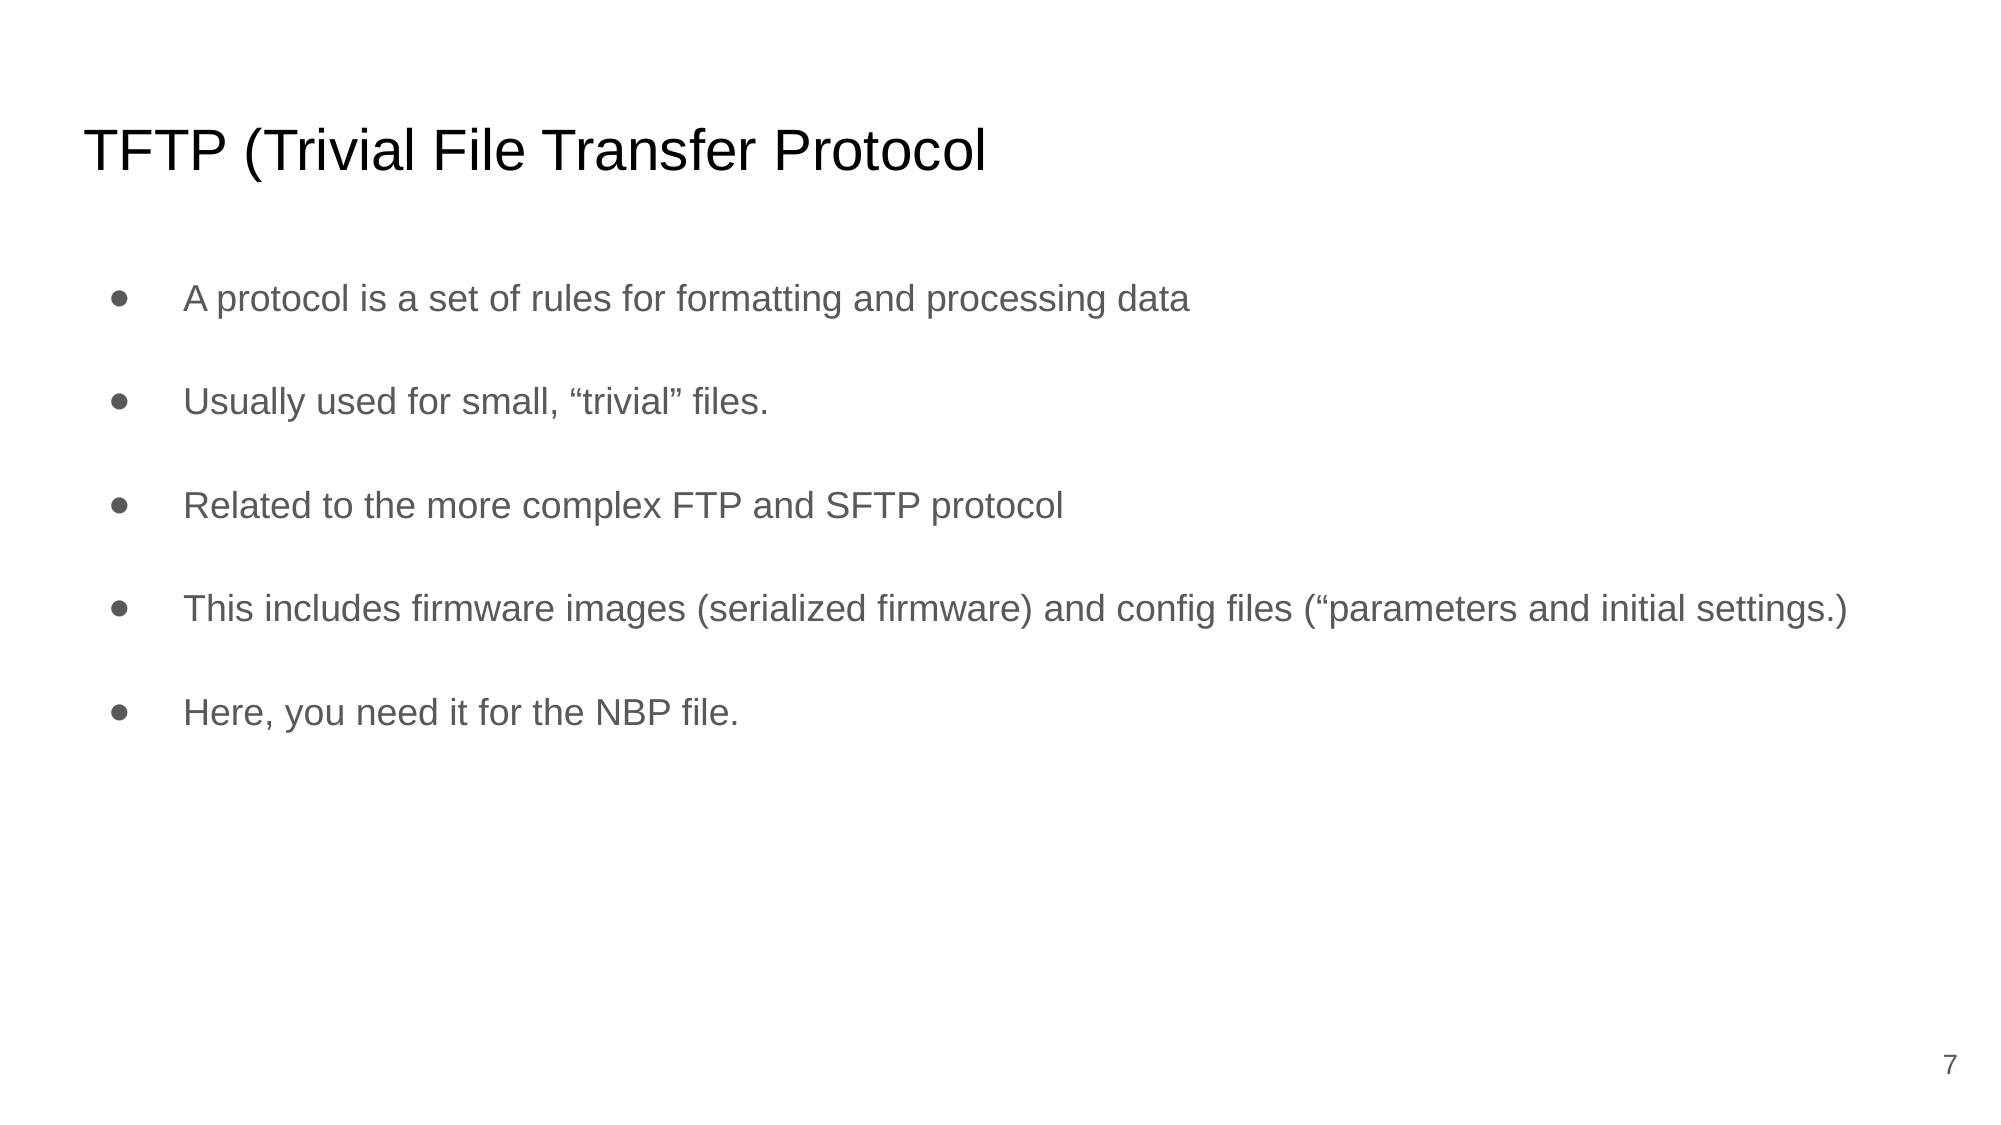

# TFTP (Trivial File Transfer Protocol
A protocol is a set of rules for formatting and processing data
Usually used for small, “trivial” files.
Related to the more complex FTP and SFTP protocol
This includes firmware images (serialized firmware) and config files (“parameters and initial settings.)
Here, you need it for the NBP file.